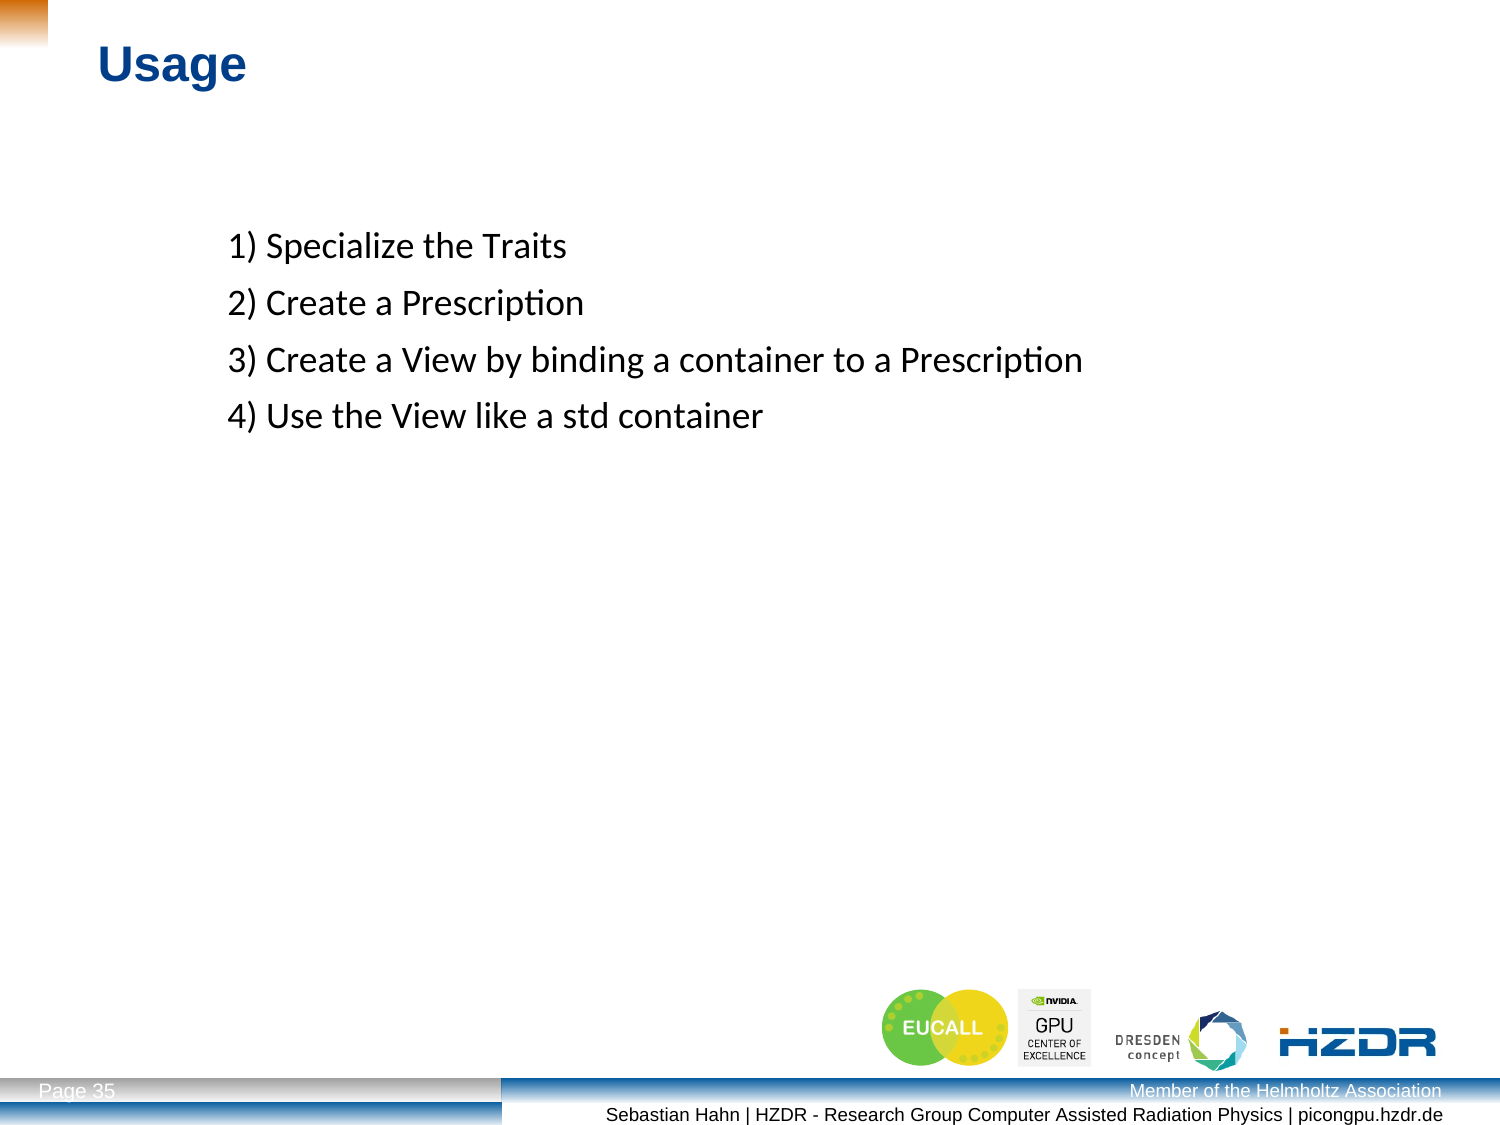

# Usage
 Specialize the Traits
 Create a Prescription
 Create a View by binding a container to a Prescription
 Use the View like a std container